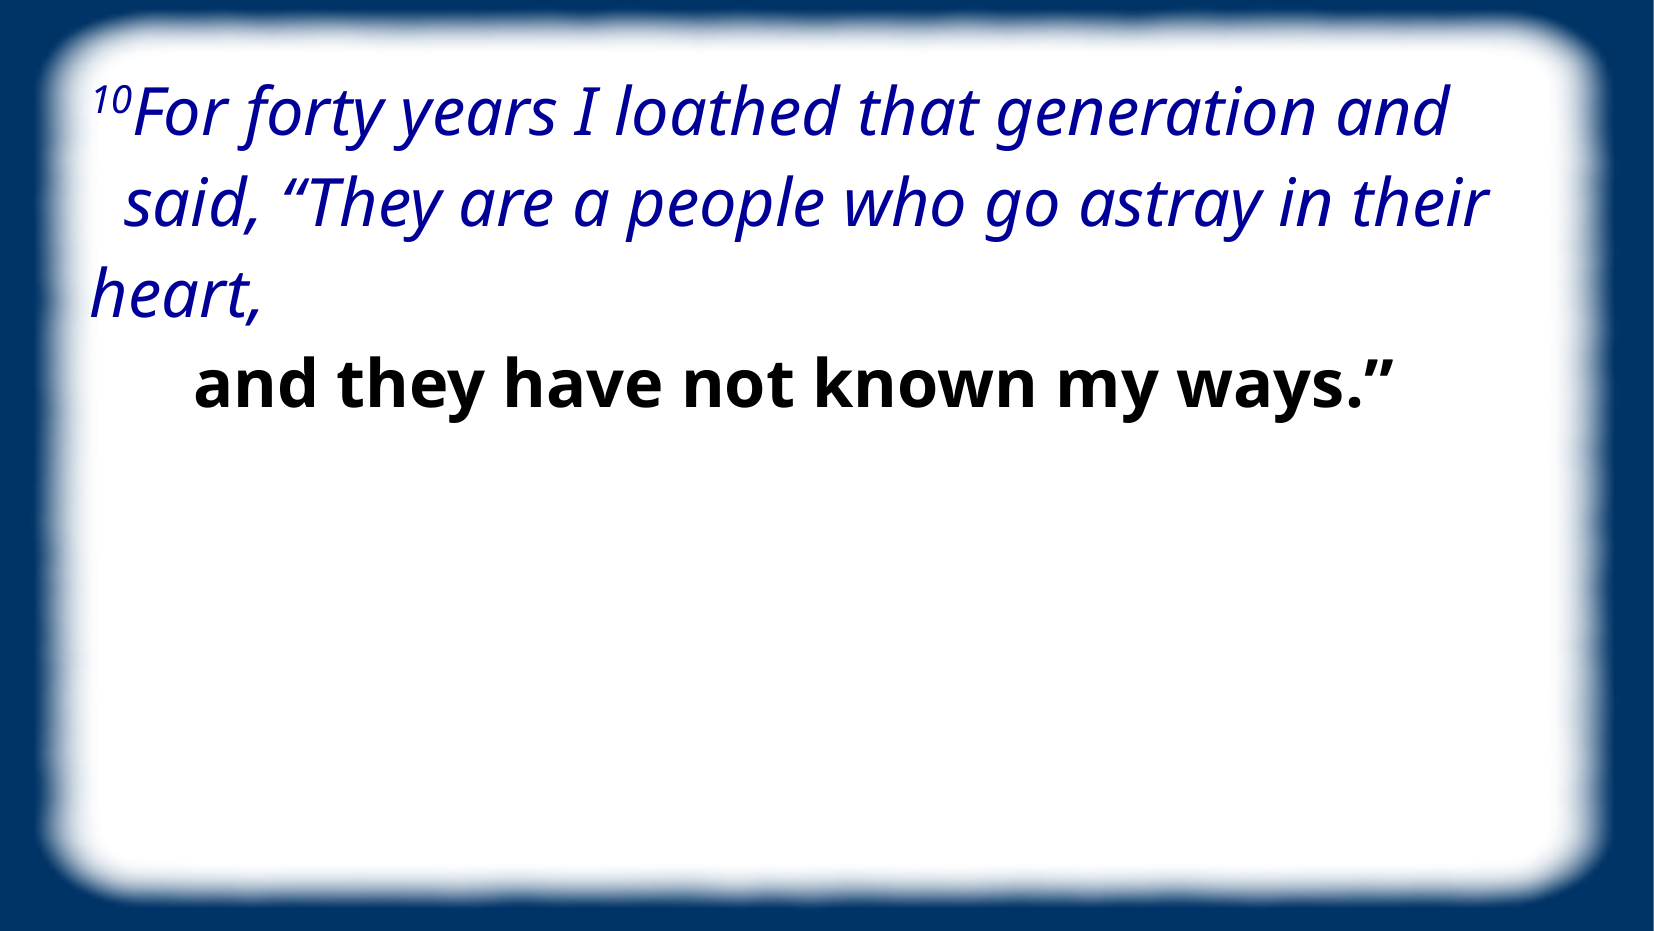

10For forty years I loathed that generation and
 said, “They are a people who go astray in their heart,
 and they have not known my ways.”